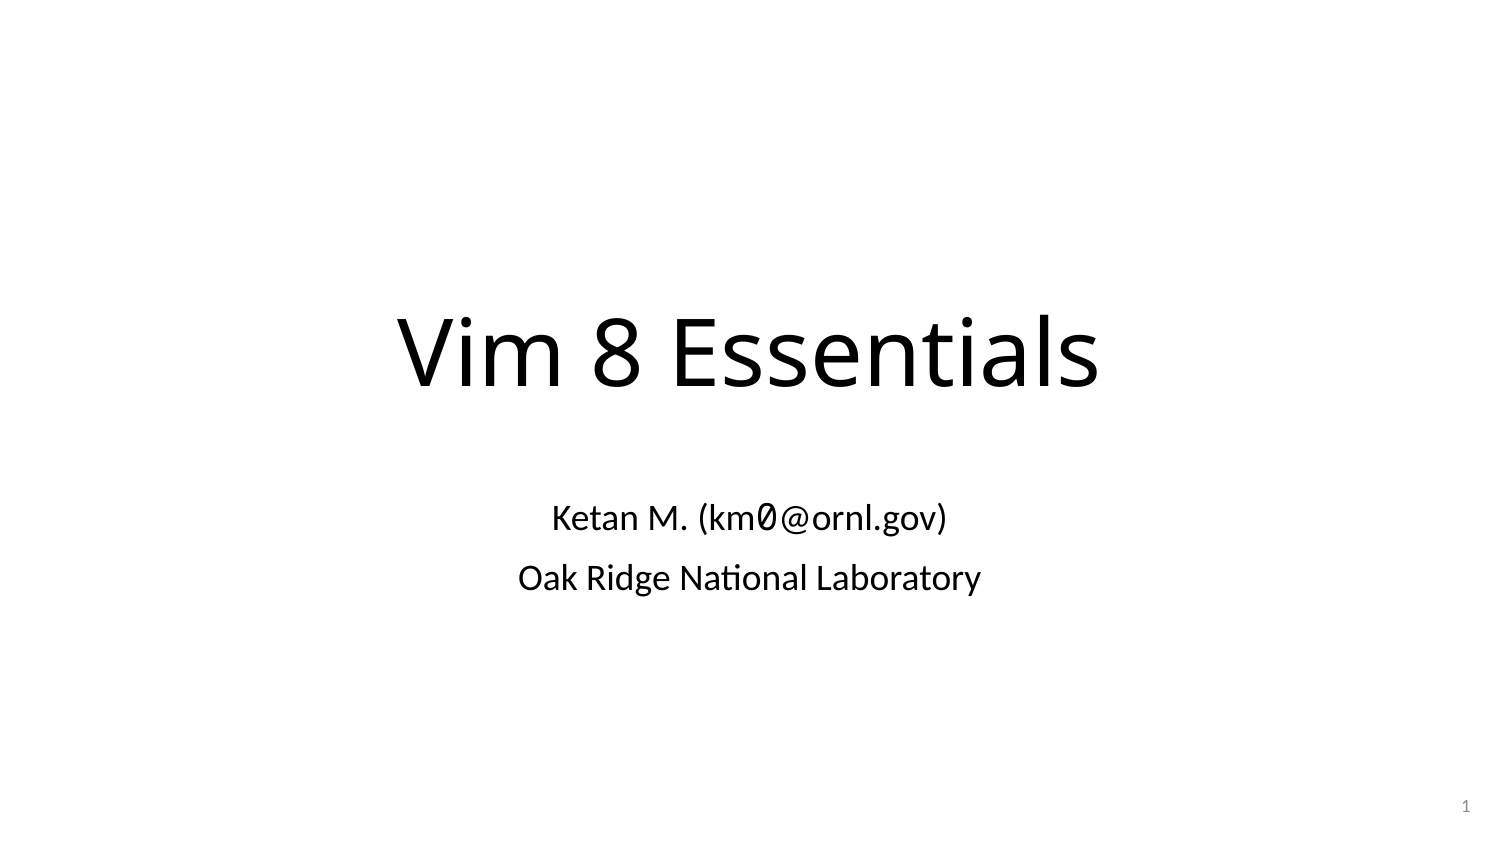

# Vim 8 Essentials
Ketan M. (km0@ornl.gov)
Oak Ridge National Laboratory